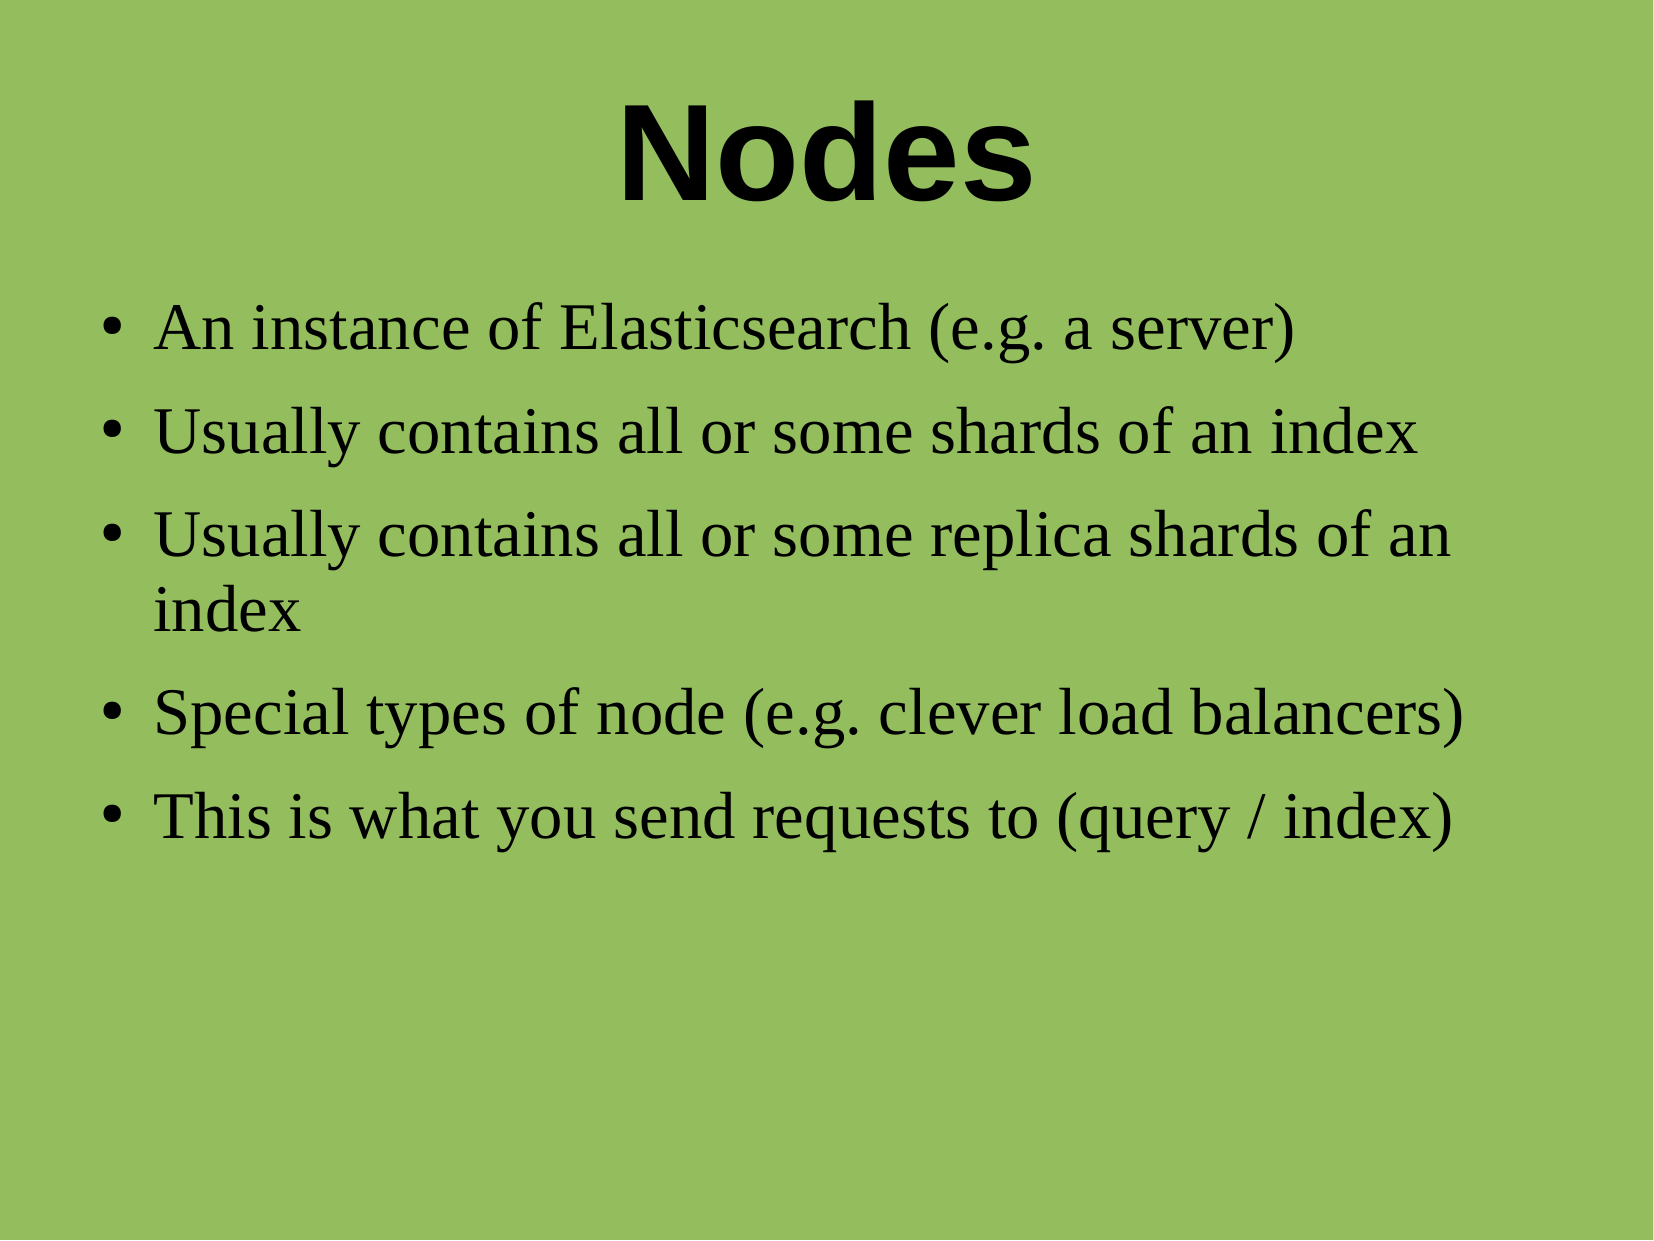

# Nodes
An instance of Elasticsearch (e.g. a server)
Usually contains all or some shards of an index
Usually contains all or some replica shards of an index
Special types of node (e.g. clever load balancers)
This is what you send requests to (query / index)